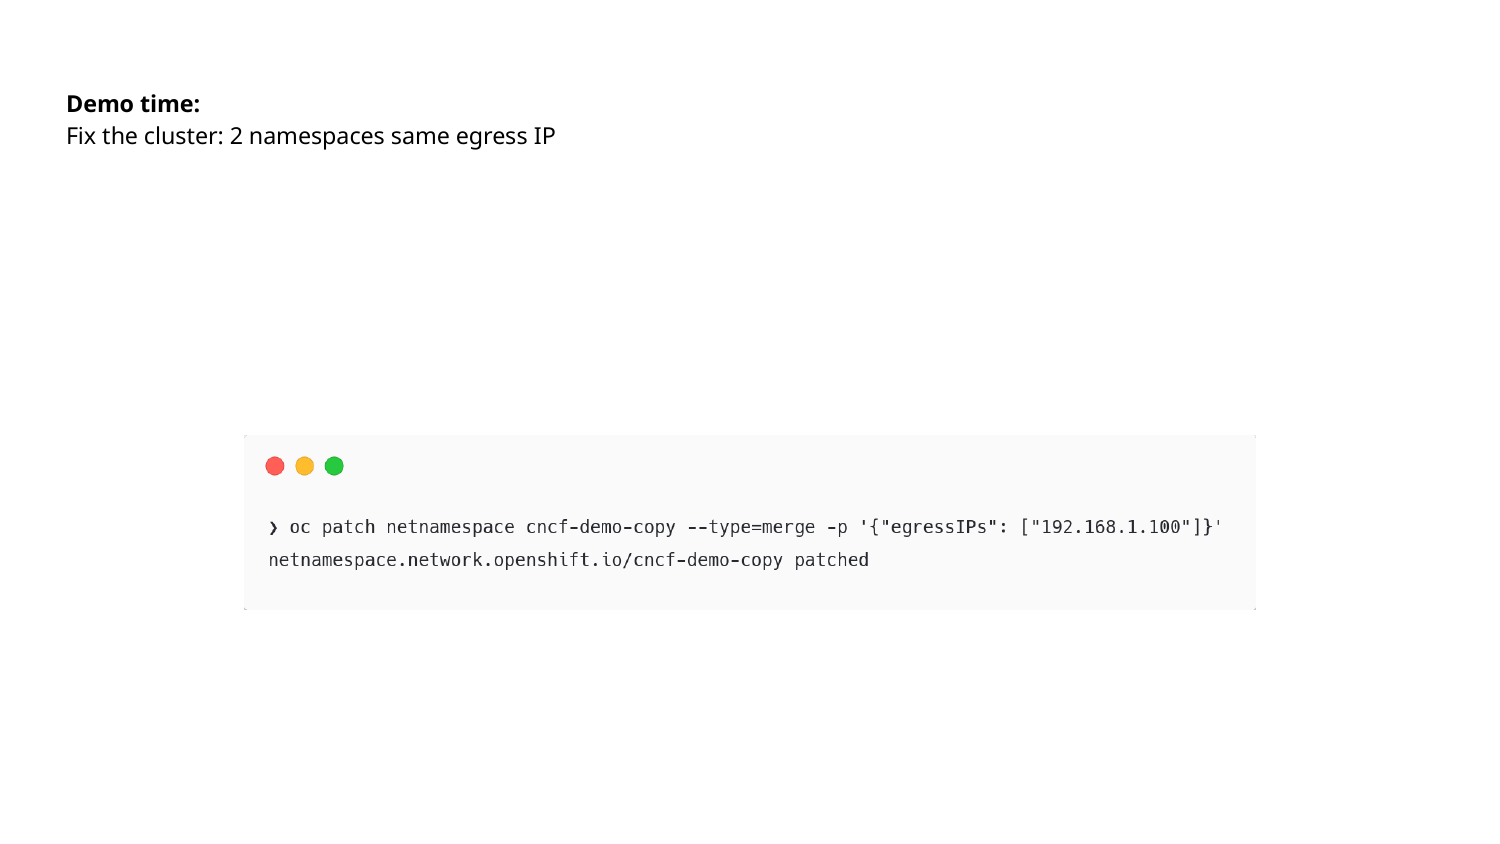

# Demo time: Fix the cluster: 2 namespaces same egress IP